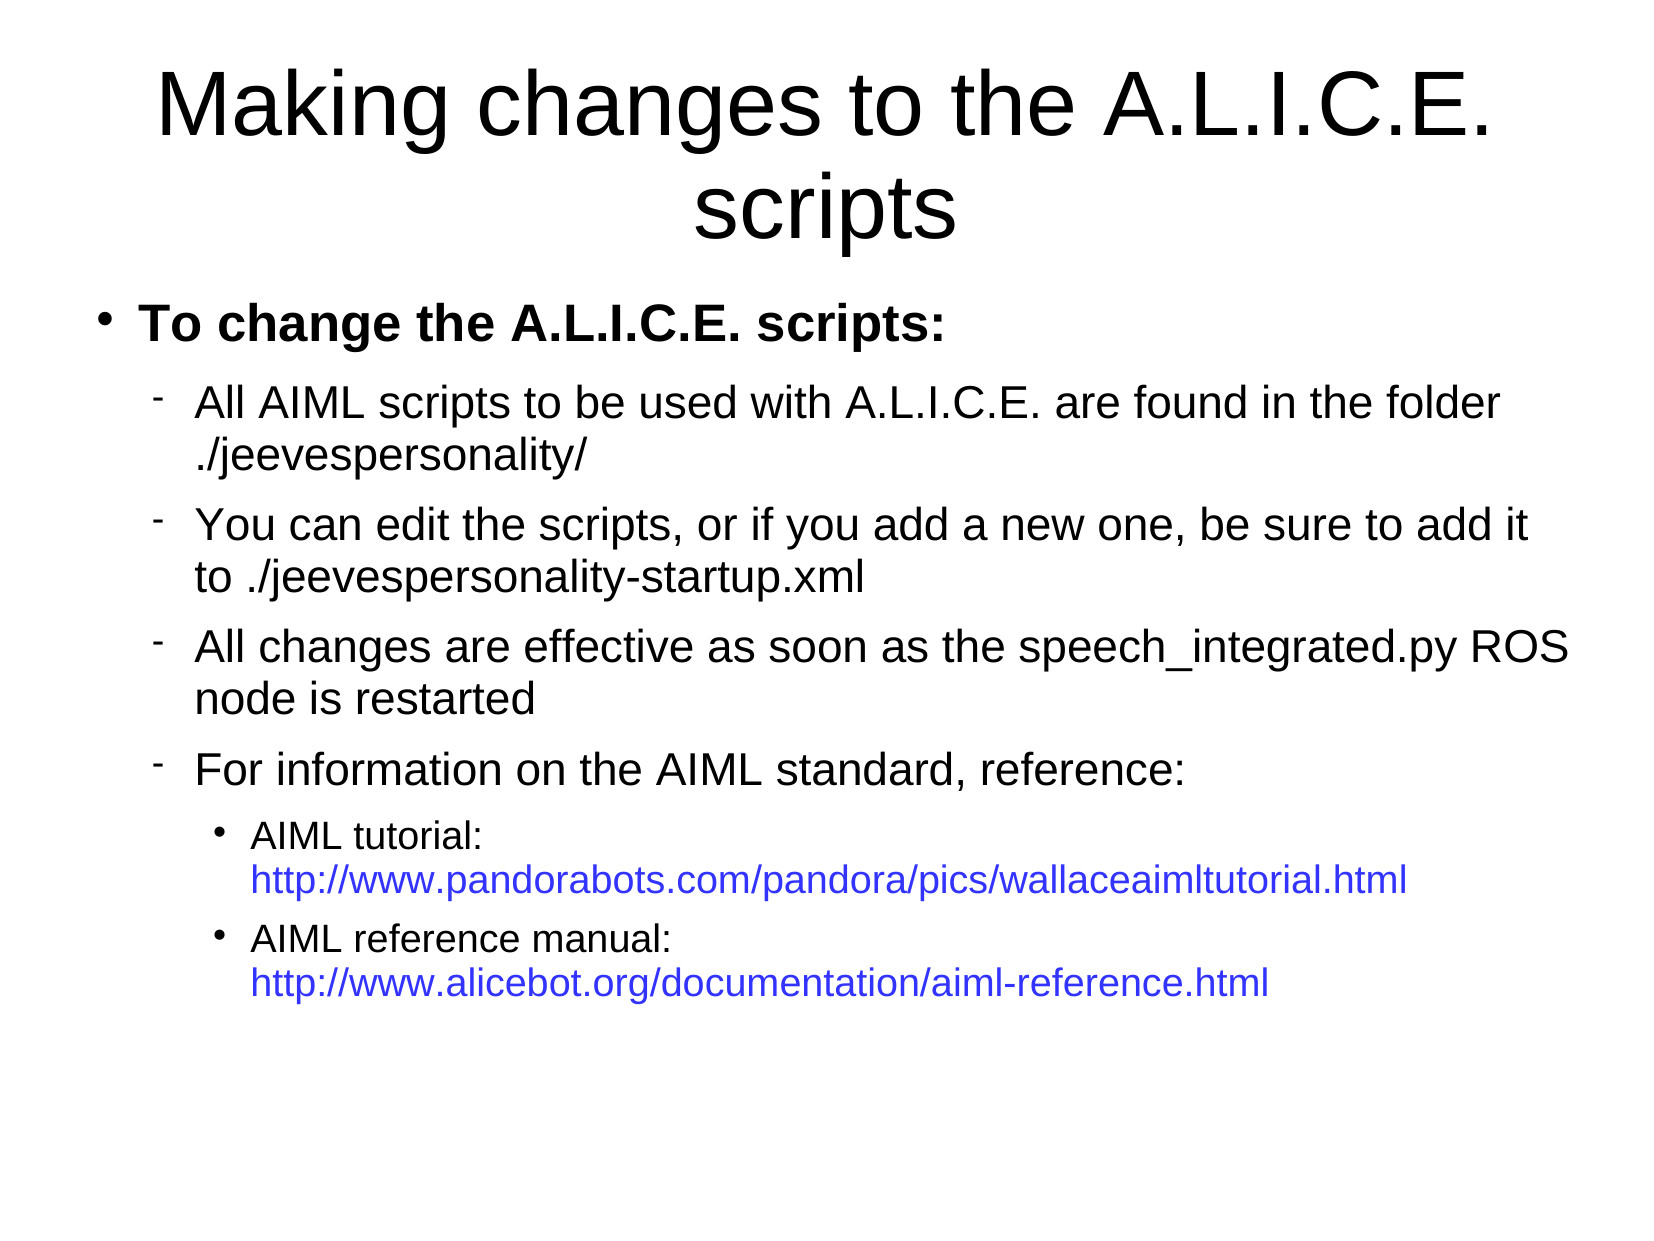

# Making changes to the A.L.I.C.E. scripts
To change the A.L.I.C.E. scripts:
All AIML scripts to be used with A.L.I.C.E. are found in the folder ./jeevespersonality/
You can edit the scripts, or if you add a new one, be sure to add it to ./jeevespersonality-startup.xml
All changes are effective as soon as the speech_integrated.py ROS node is restarted
For information on the AIML standard, reference:
AIML tutorial: http://www.pandorabots.com/pandora/pics/wallaceaimltutorial.html
AIML reference manual: http://www.alicebot.org/documentation/aiml-reference.html